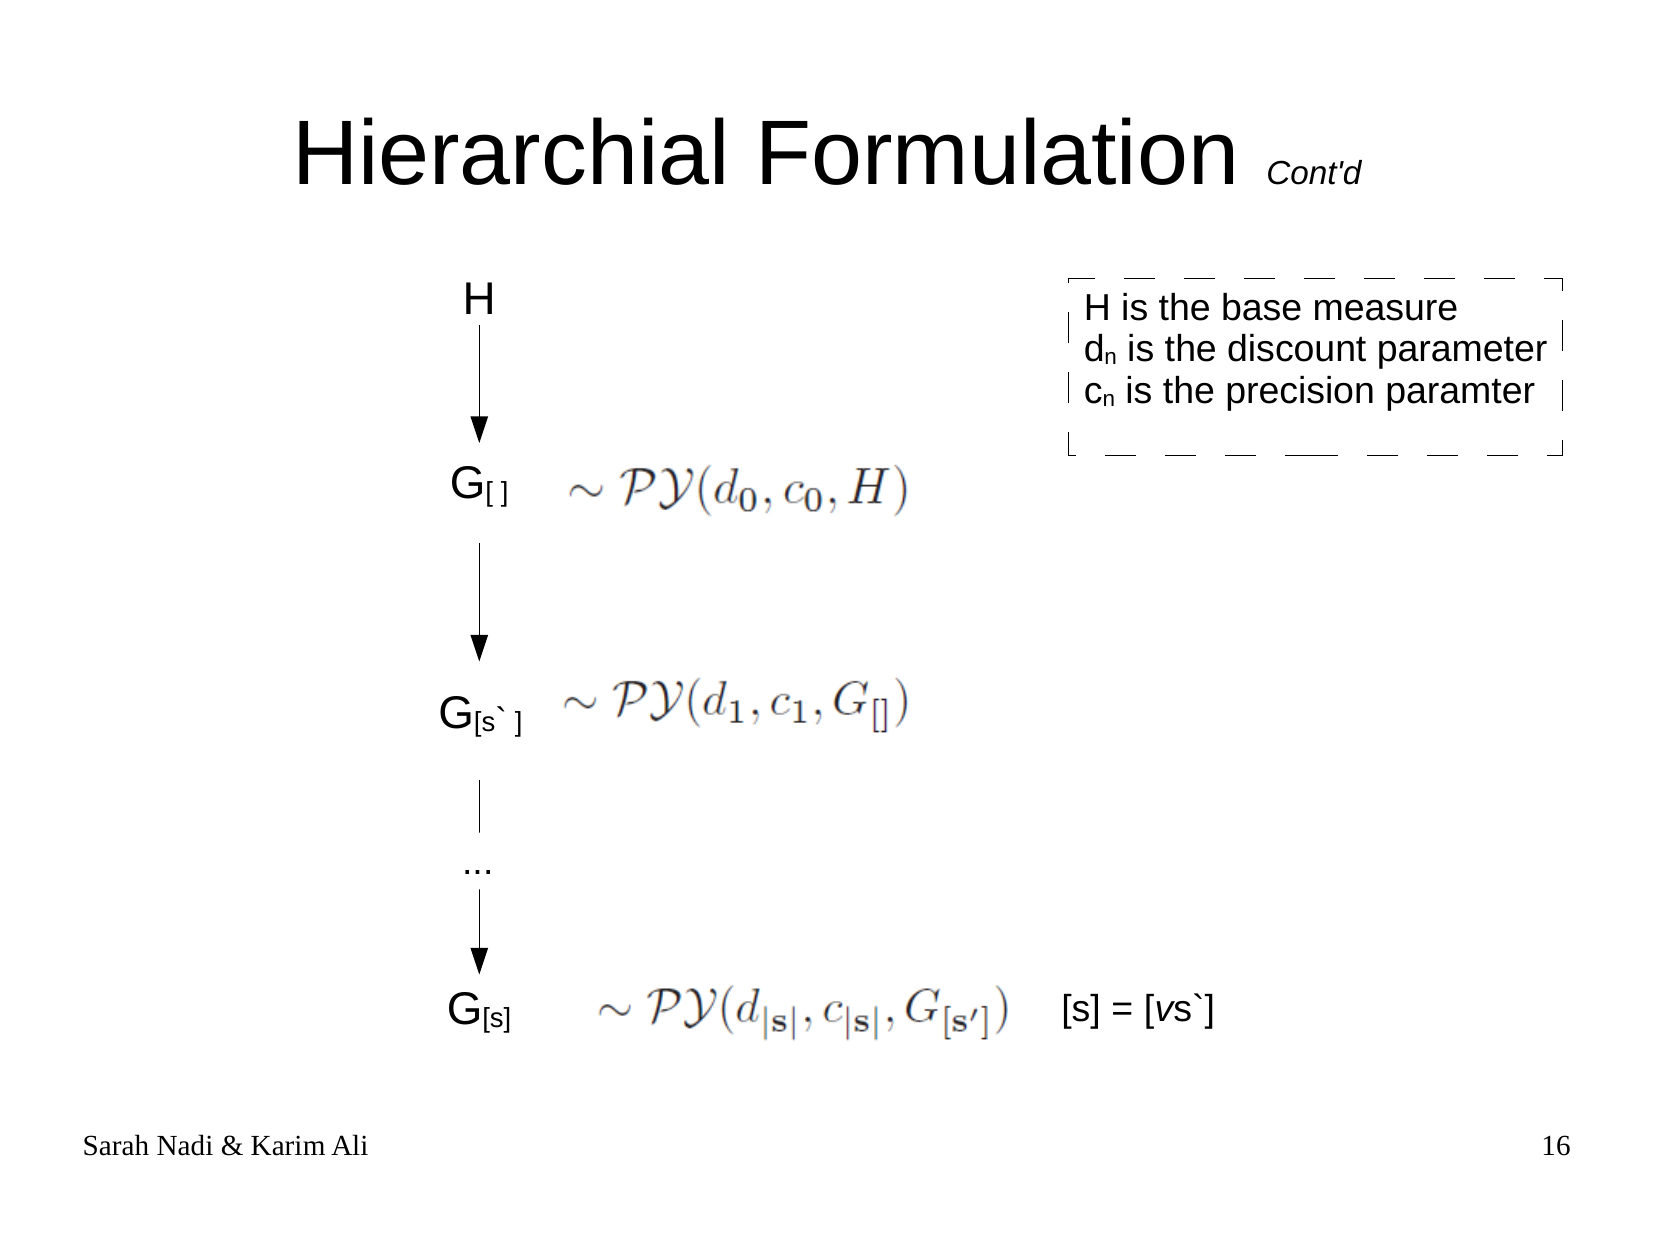

# Hierarchial Formulation Cont'd
H
G[ ]
G[s` ]
G[s]
...
[s] = [vs`]
H is the base measure
dn is the discount parameter
cn is the precision paramter
Sarah Nadi & Karim Ali
16